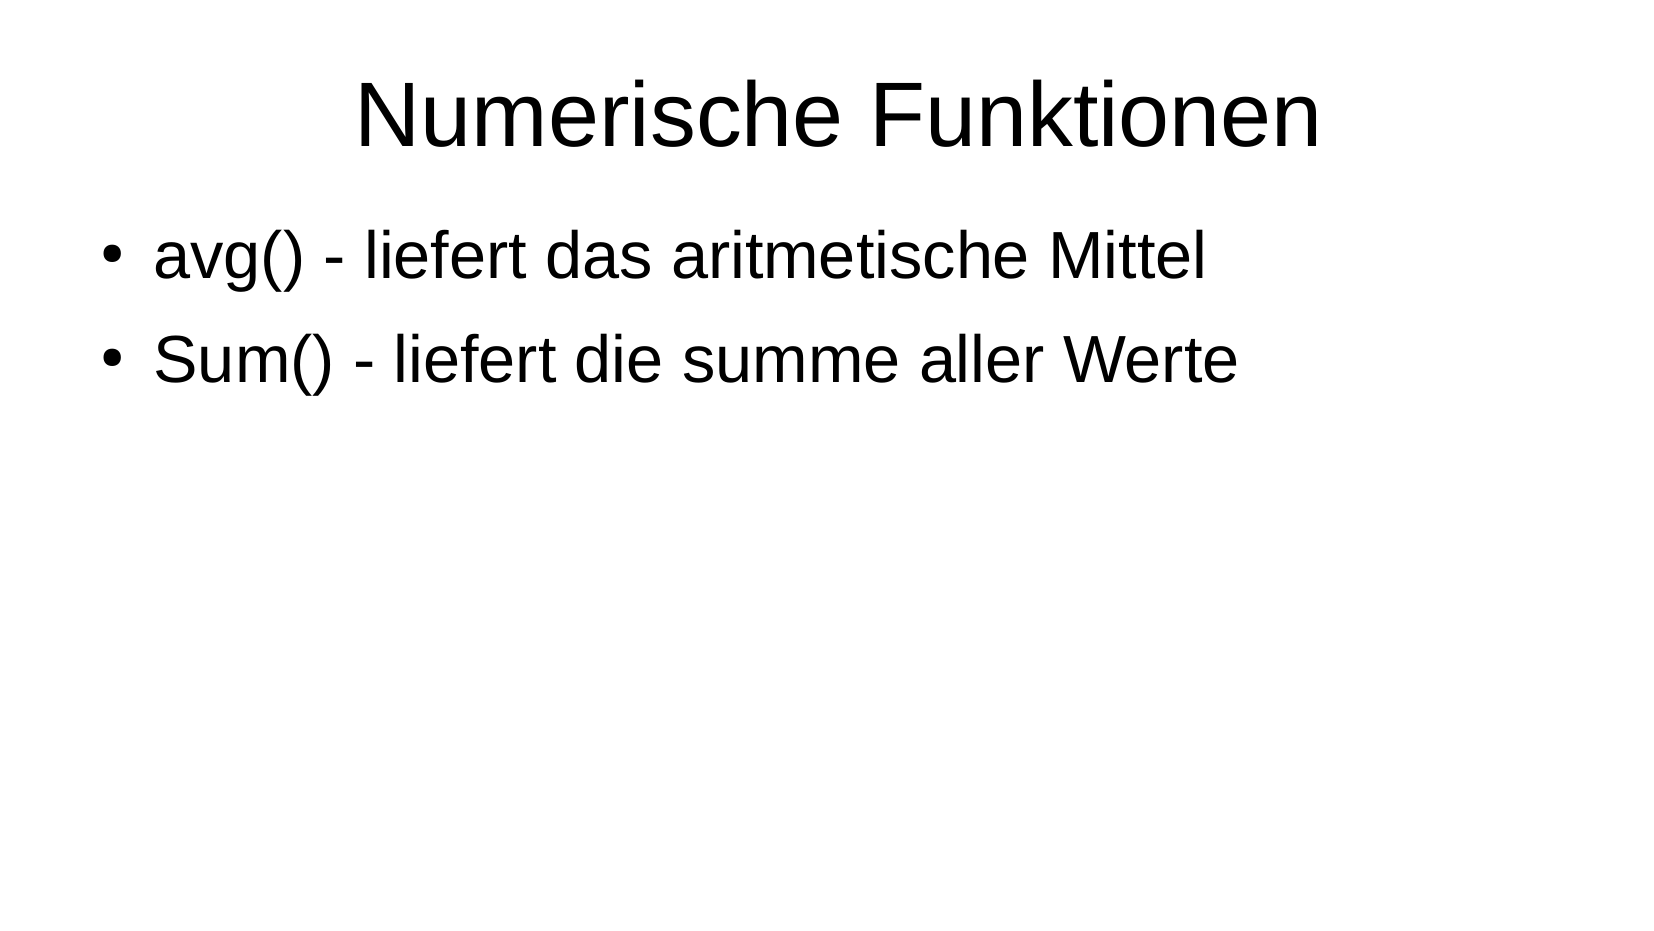

# Numerische Funktionen
avg() - liefert das aritmetische Mittel
Sum() - liefert die summe aller Werte